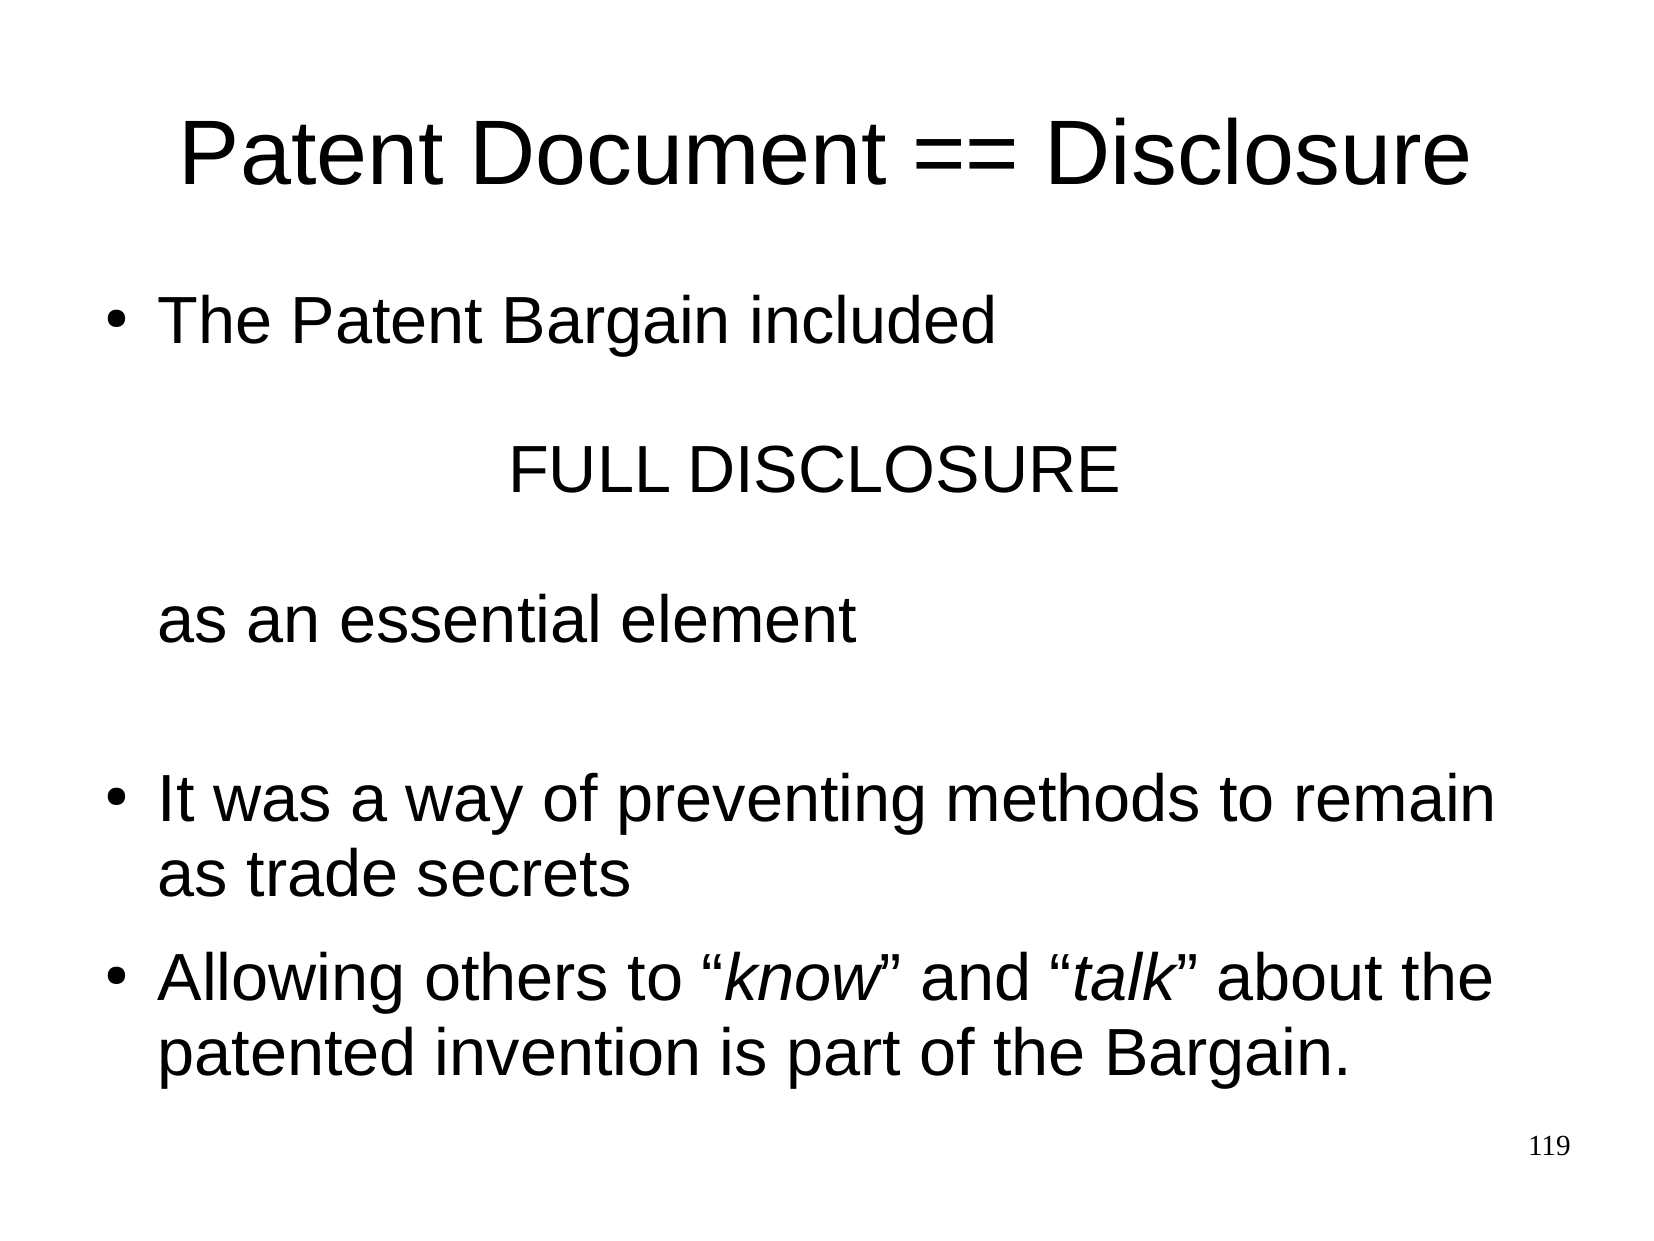

# Patent Document == Disclosure
The Patent Bargain included
 FULL DISCLOSURE
as an essential element
It was a way of preventing methods to remain as trade secrets
Allowing others to “know” and “talk” about the patented invention is part of the Bargain.
119